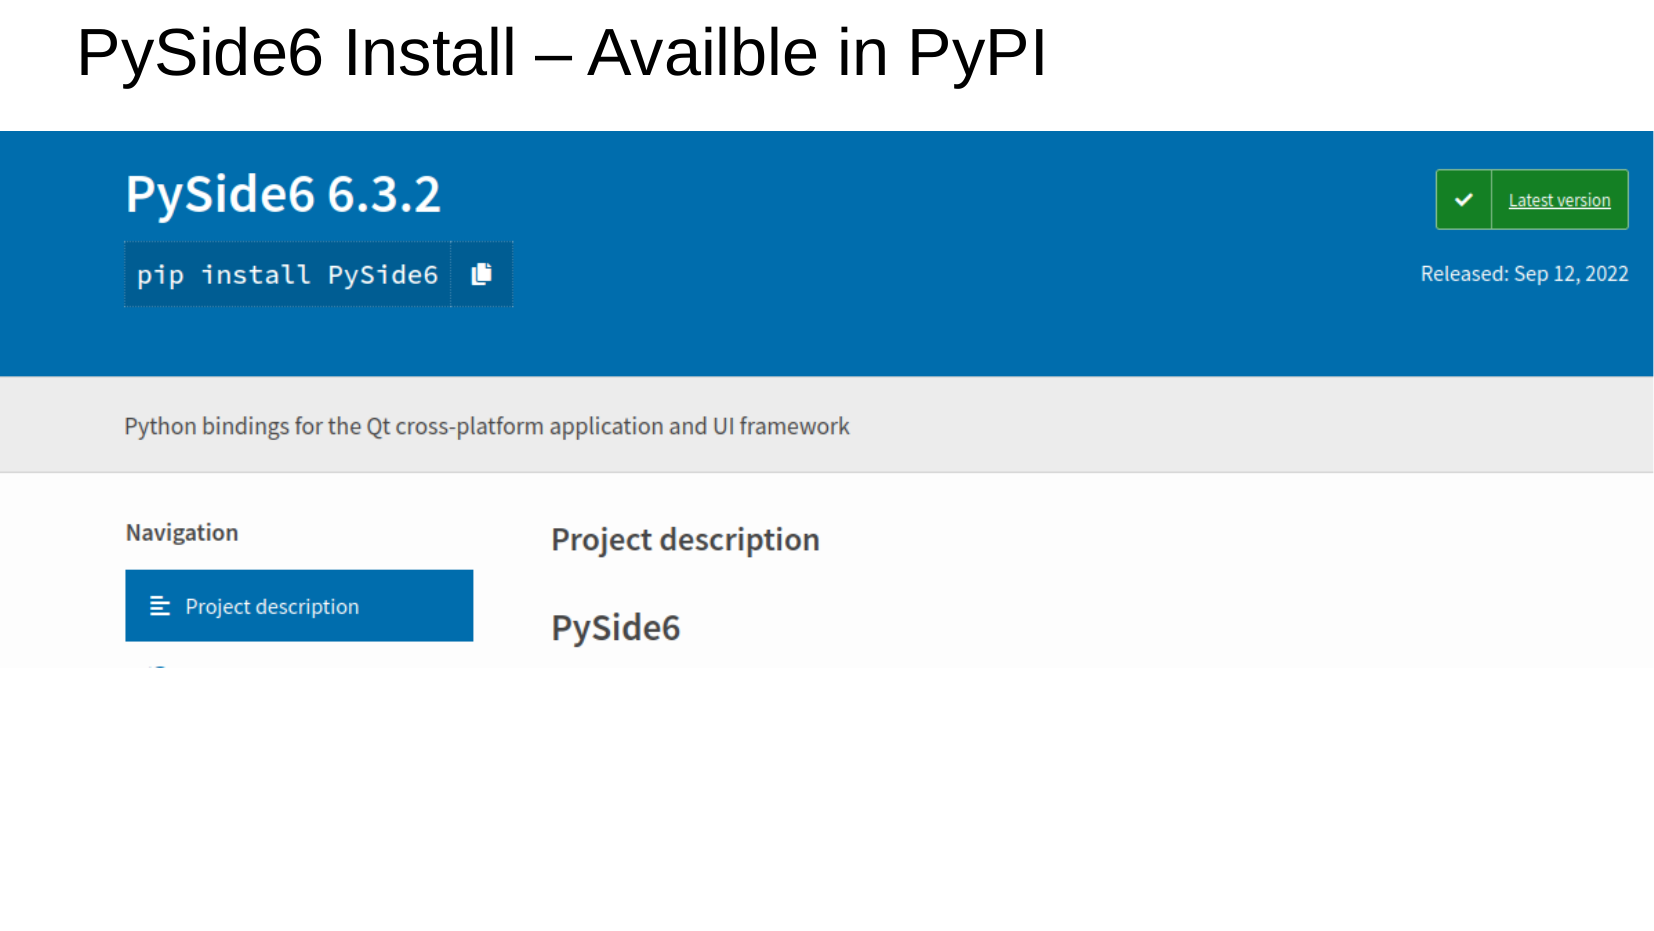

# PySide6 Install – Availble in PyPI